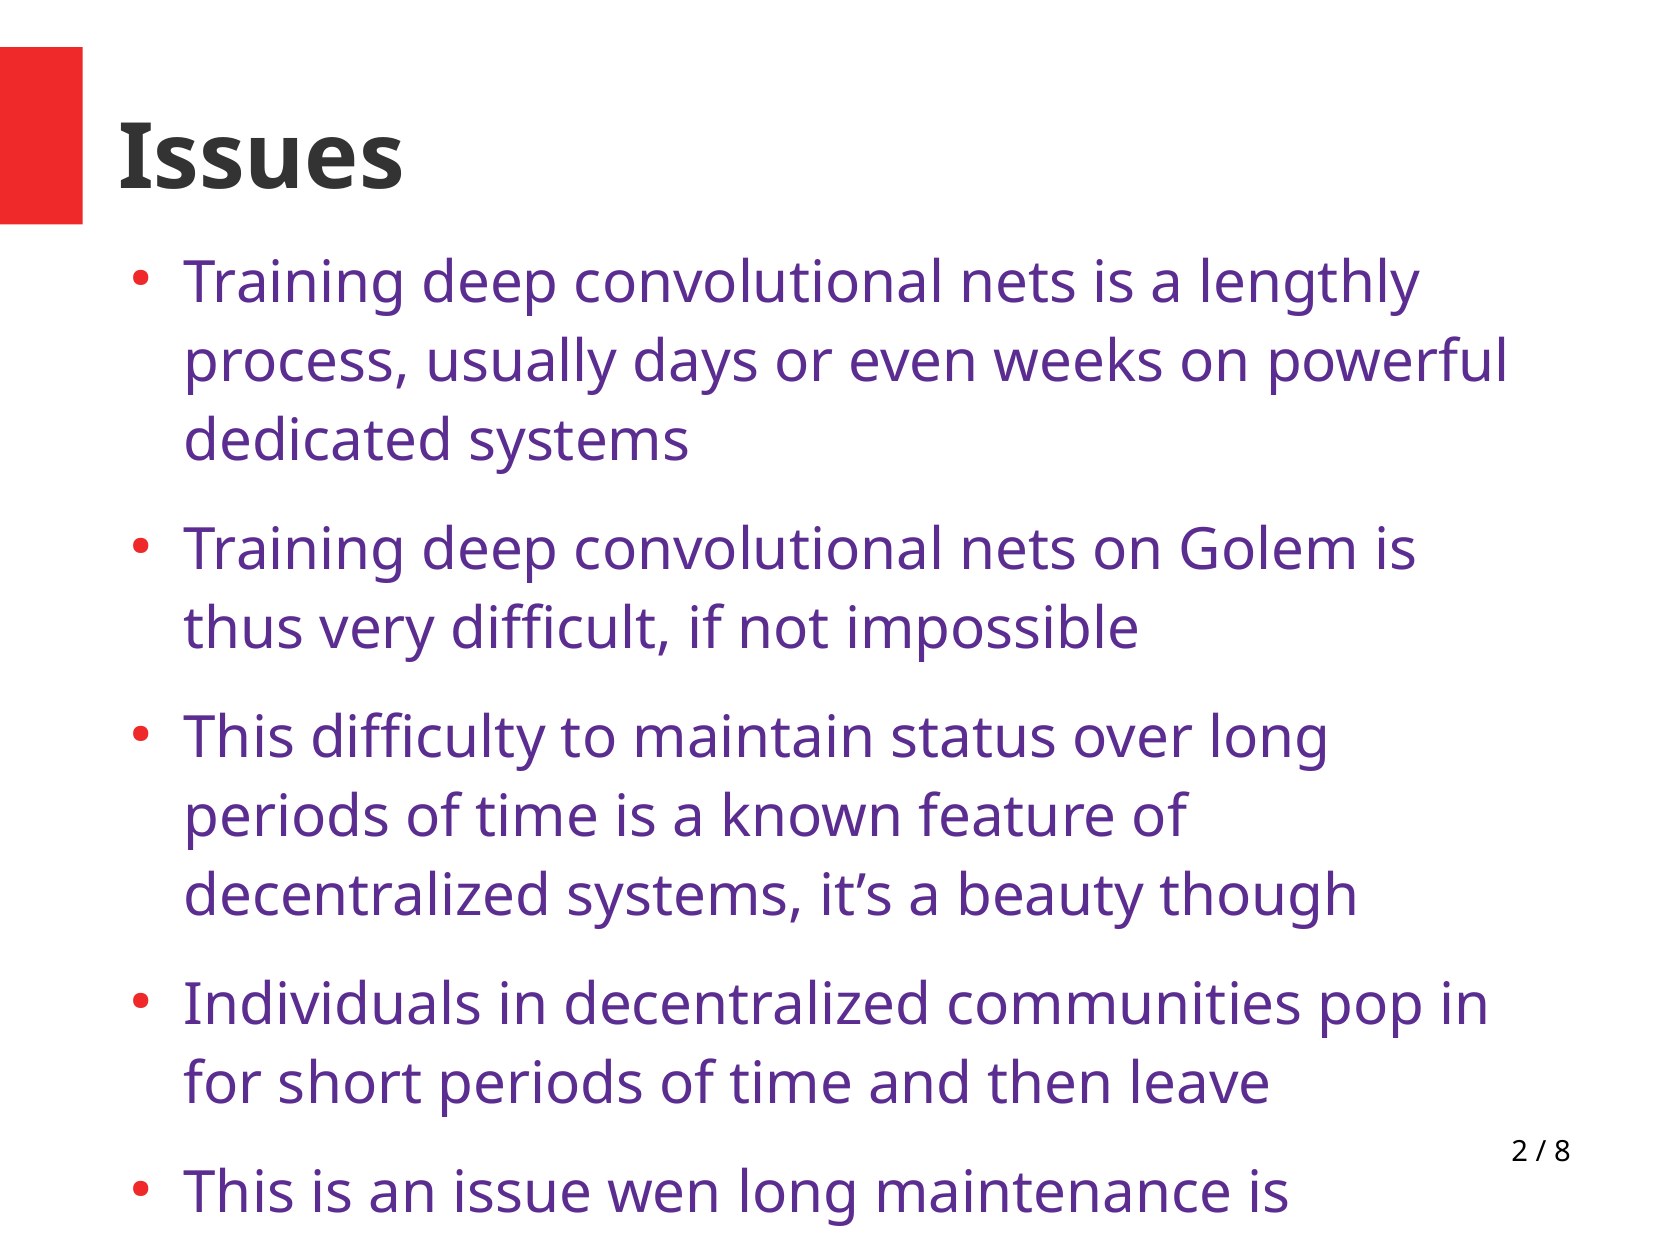

# Issues
Training deep convolutional nets is a lengthly process, usually days or even weeks on powerful dedicated systems
Training deep convolutional nets on Golem is thus very difficult, if not impossible
This difficulty to maintain status over long periods of time is a known feature of decentralized systems, it’s a beauty though
Individuals in decentralized communities pop in for short periods of time and then leave
This is an issue wen long maintenance is required
2